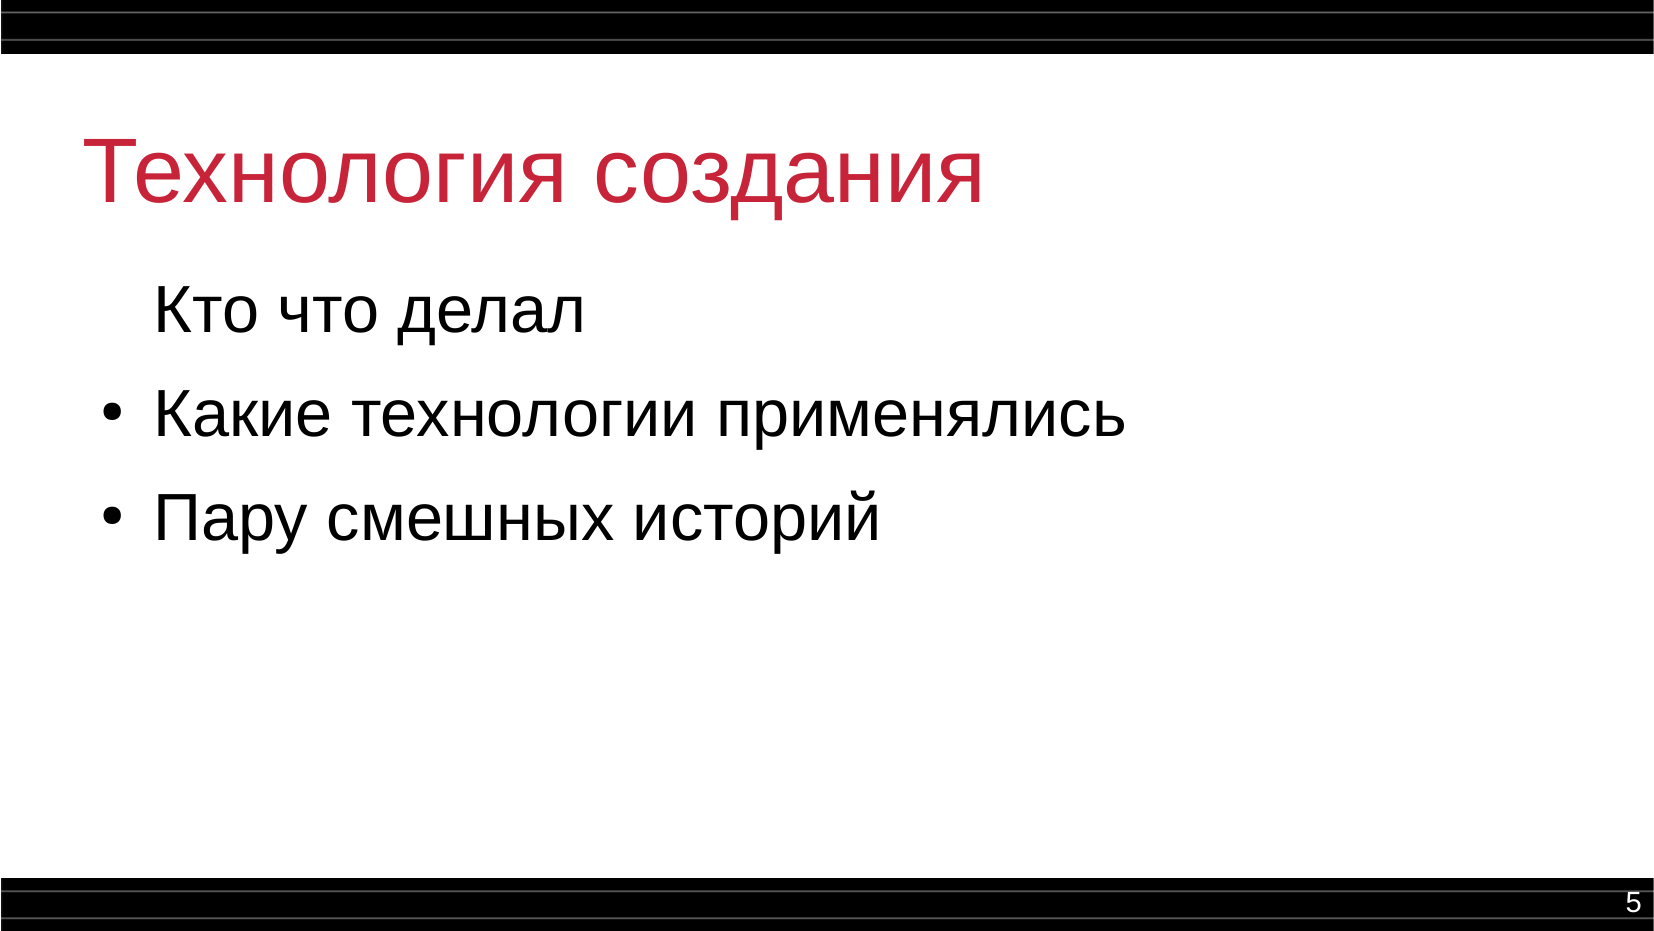

# Технология создания
Кто что делал
Какие технологии применялись
Пару смешных историй
longitude1